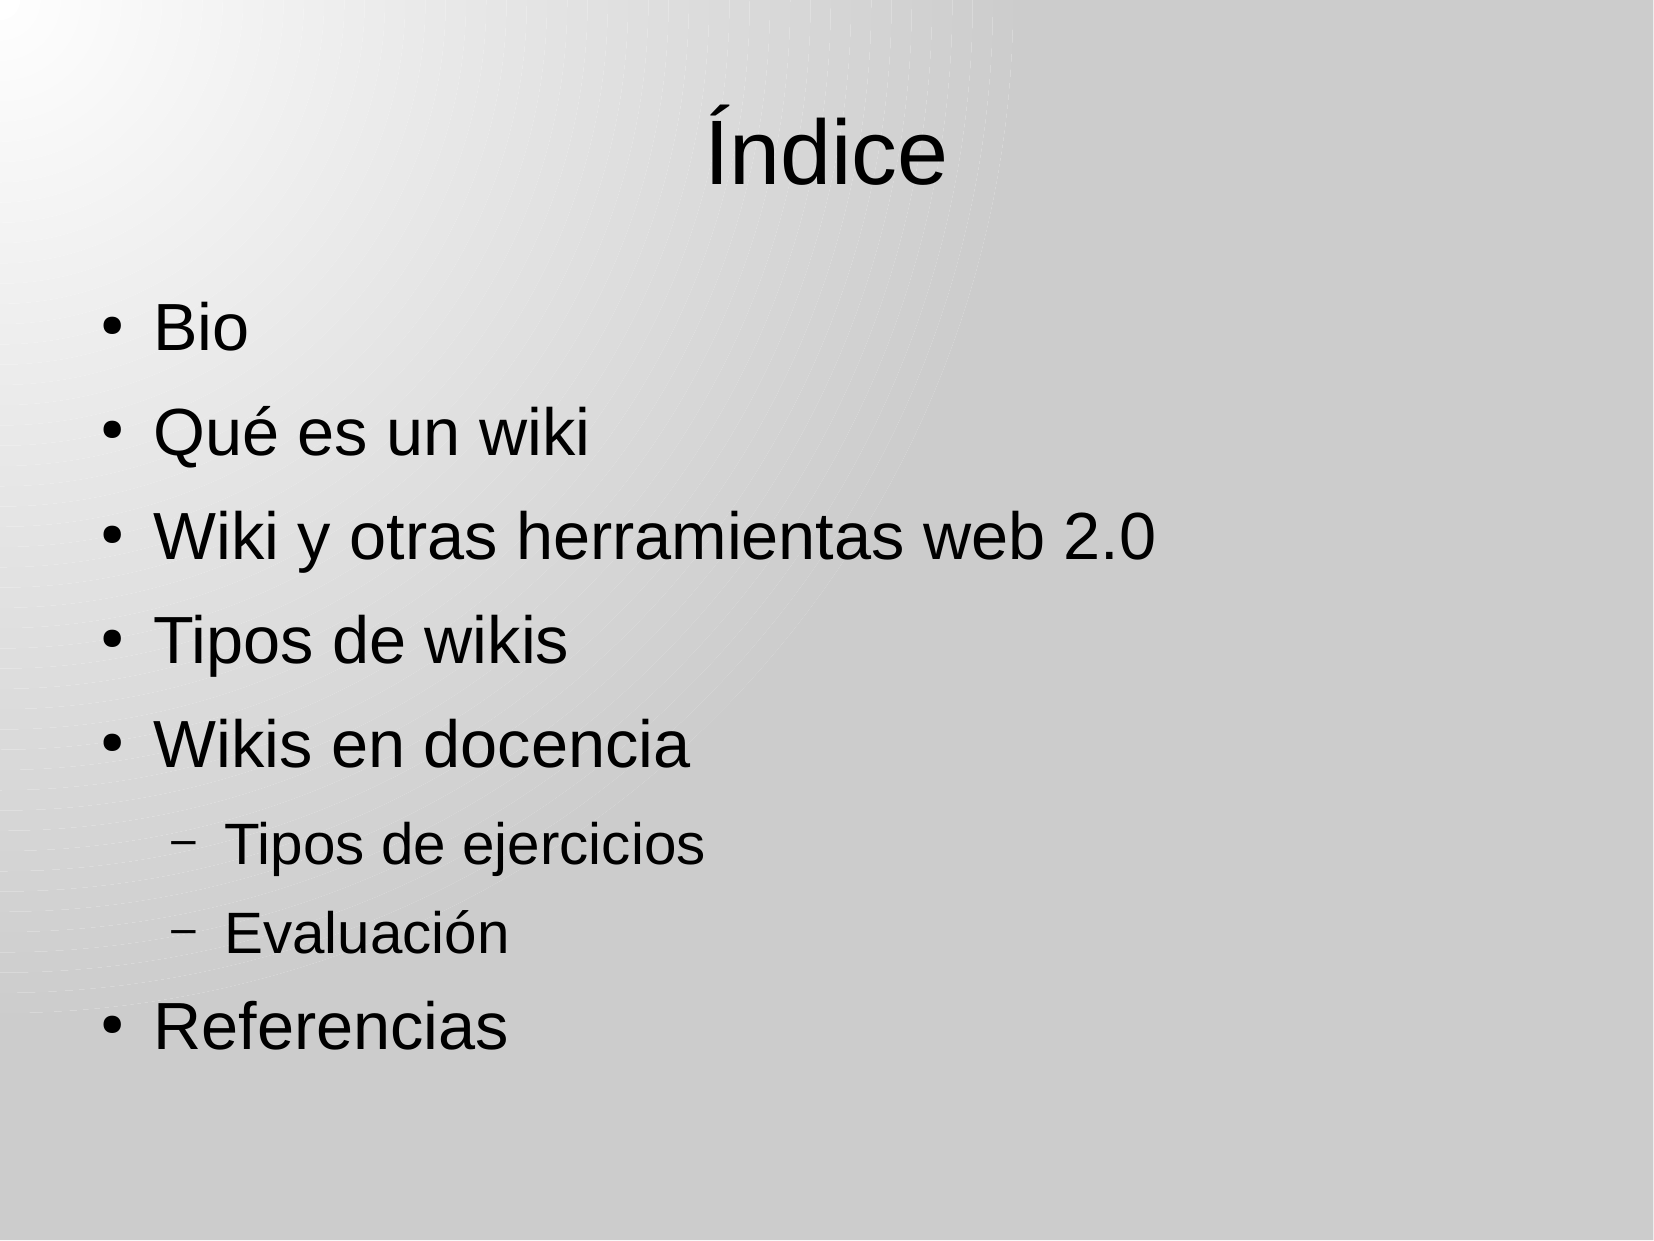

# Índice
Bio
Qué es un wiki
Wiki y otras herramientas web 2.0
Tipos de wikis
Wikis en docencia
Tipos de ejercicios
Evaluación
Referencias